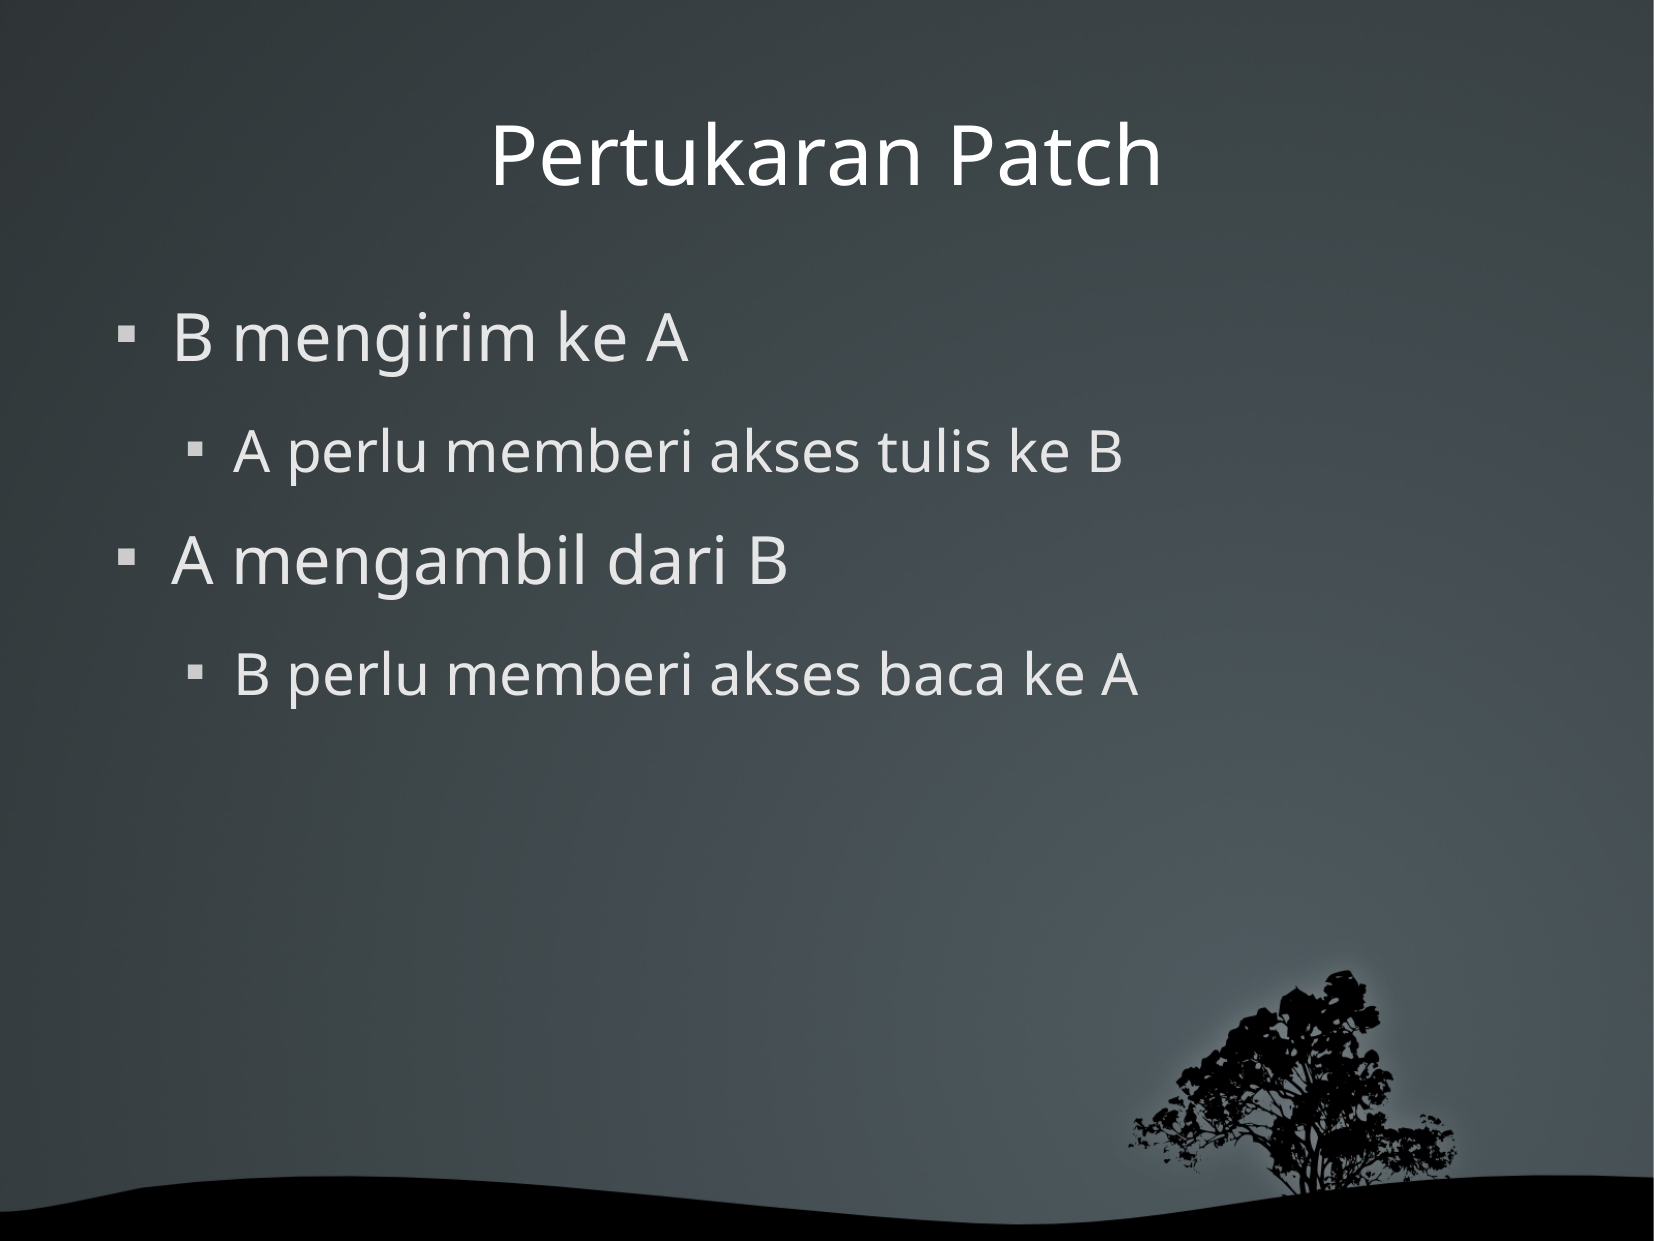

# Pertukaran Patch
B mengirim ke A
A perlu memberi akses tulis ke B
A mengambil dari B
B perlu memberi akses baca ke A